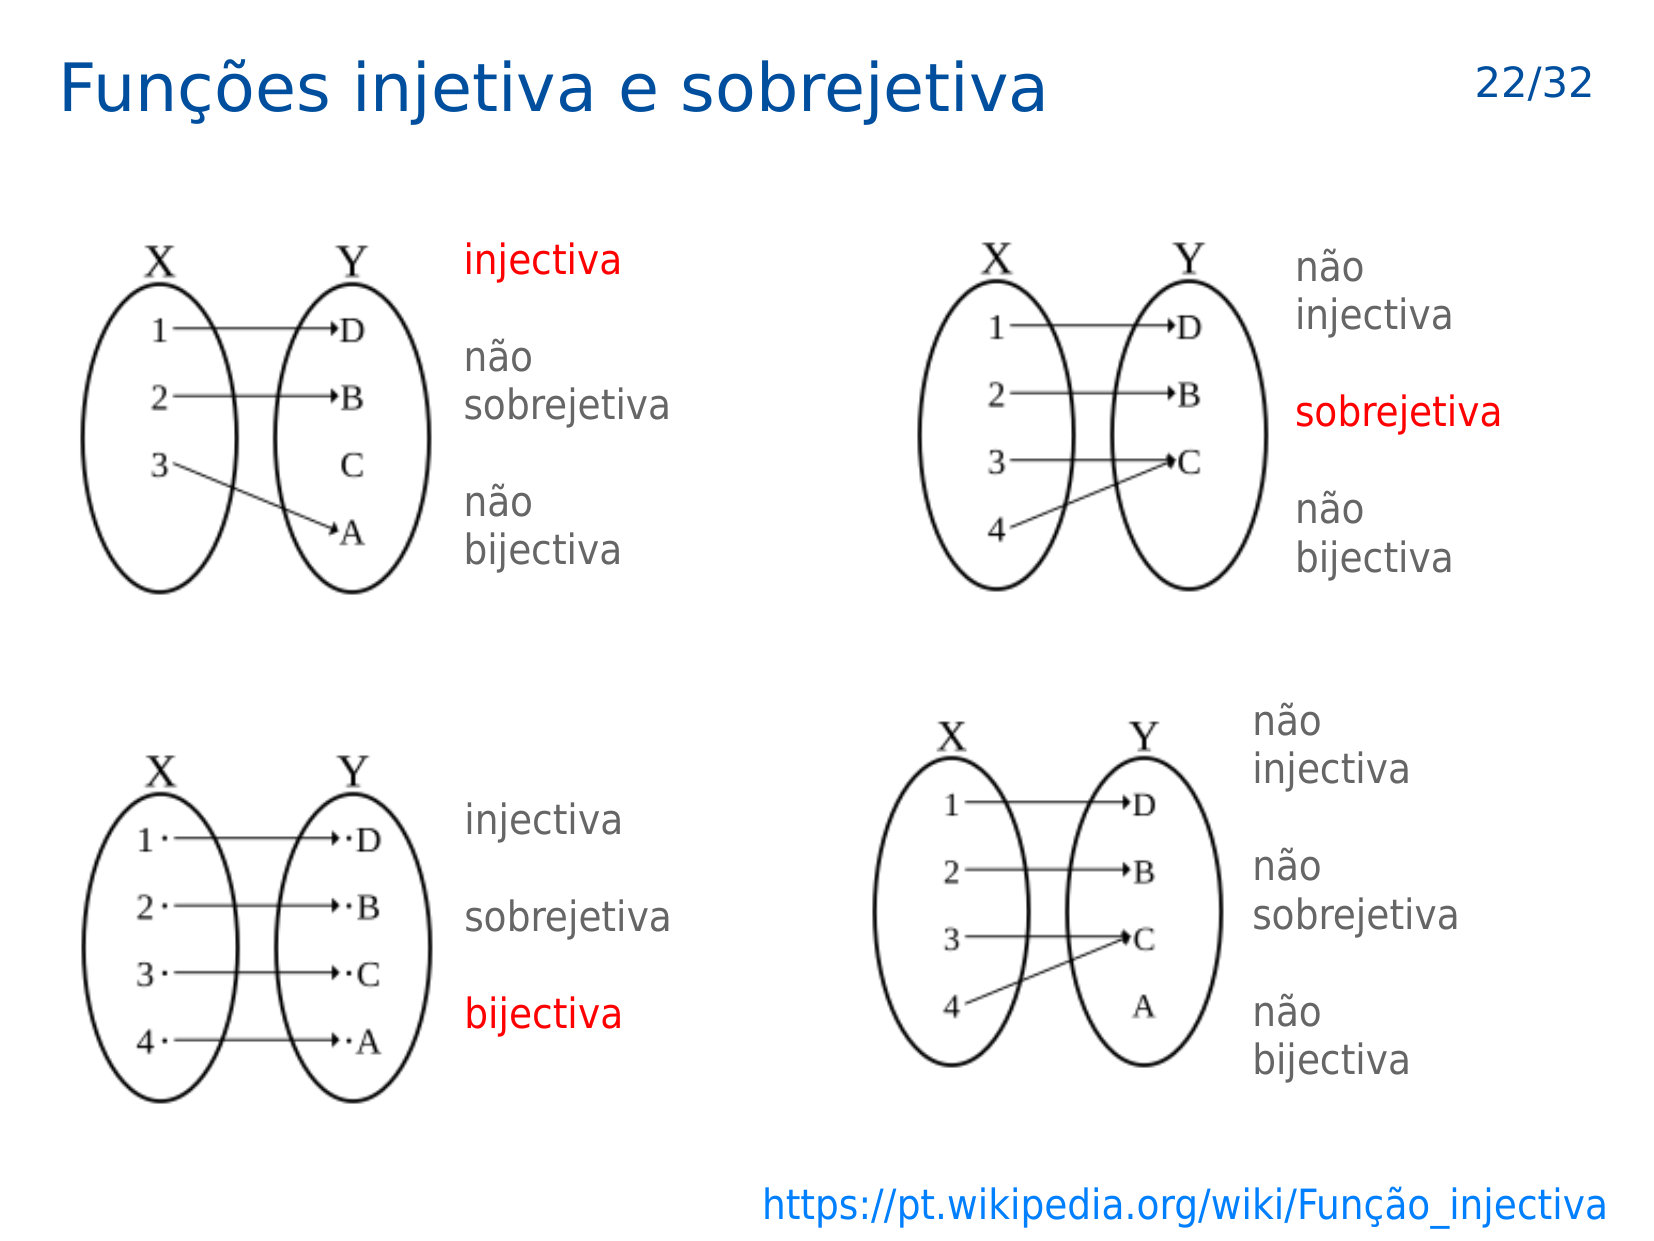

# Funções injetiva e sobrejetiva
22
não
injectiva
sobrejetiva
não
bijectiva
injectiva
não
sobrejetiva
não
bijectiva
não
injectiva
não
sobrejetiva
não
bijectiva
injectiva
sobrejetiva
bijectiva
https://pt.wikipedia.org/wiki/Função_injectiva